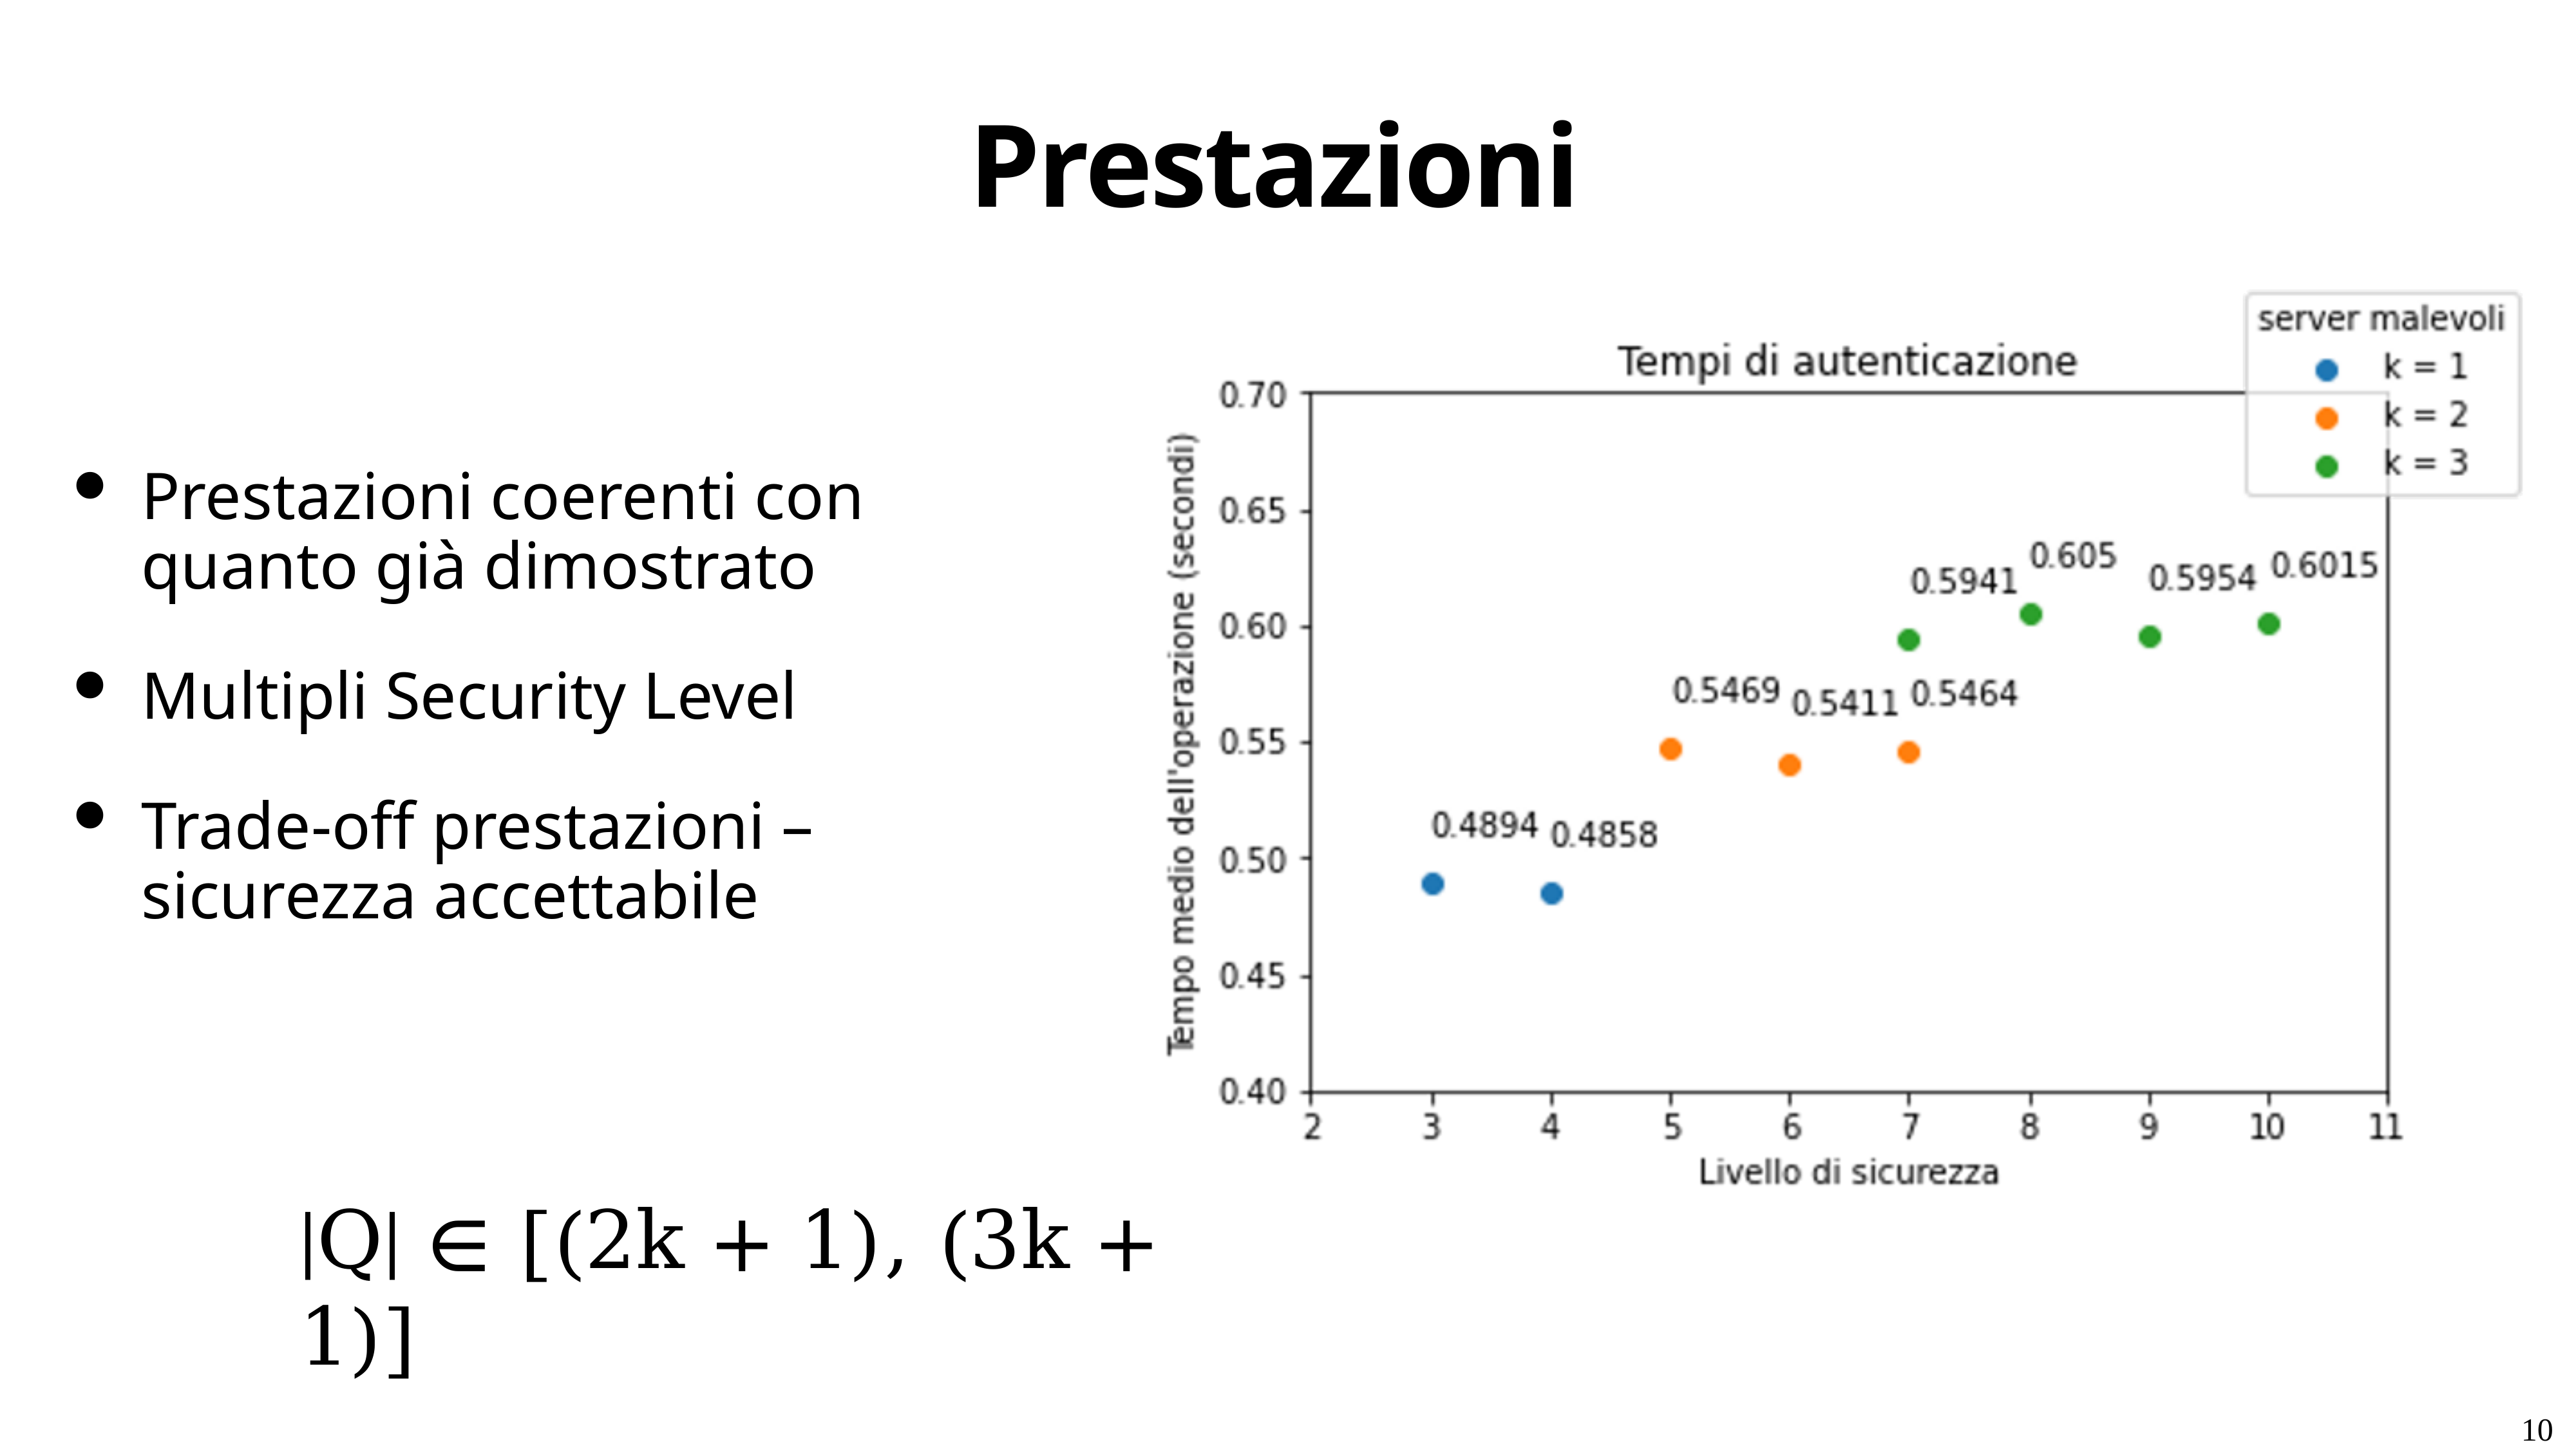

# Prestazioni
Prestazioni coerenti con quanto già dimostrato
Multipli Security Level
Trade-off prestazioni – sicurezza accettabile
|Q| ∈ [(2k + 1), (3k + 1)]